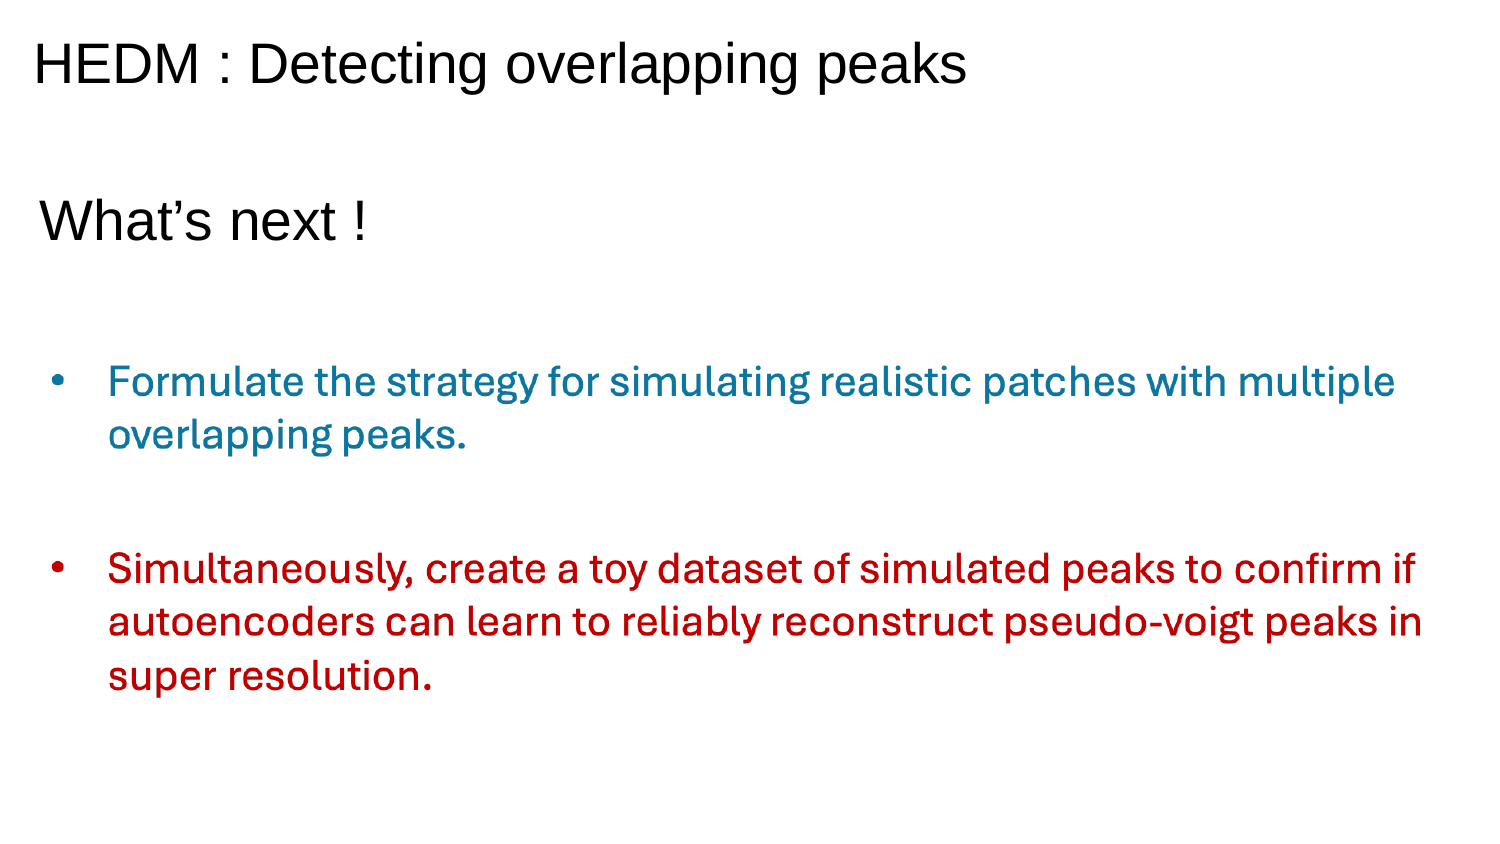

# HEDM : Detecting overlapping peaks
What’s next !